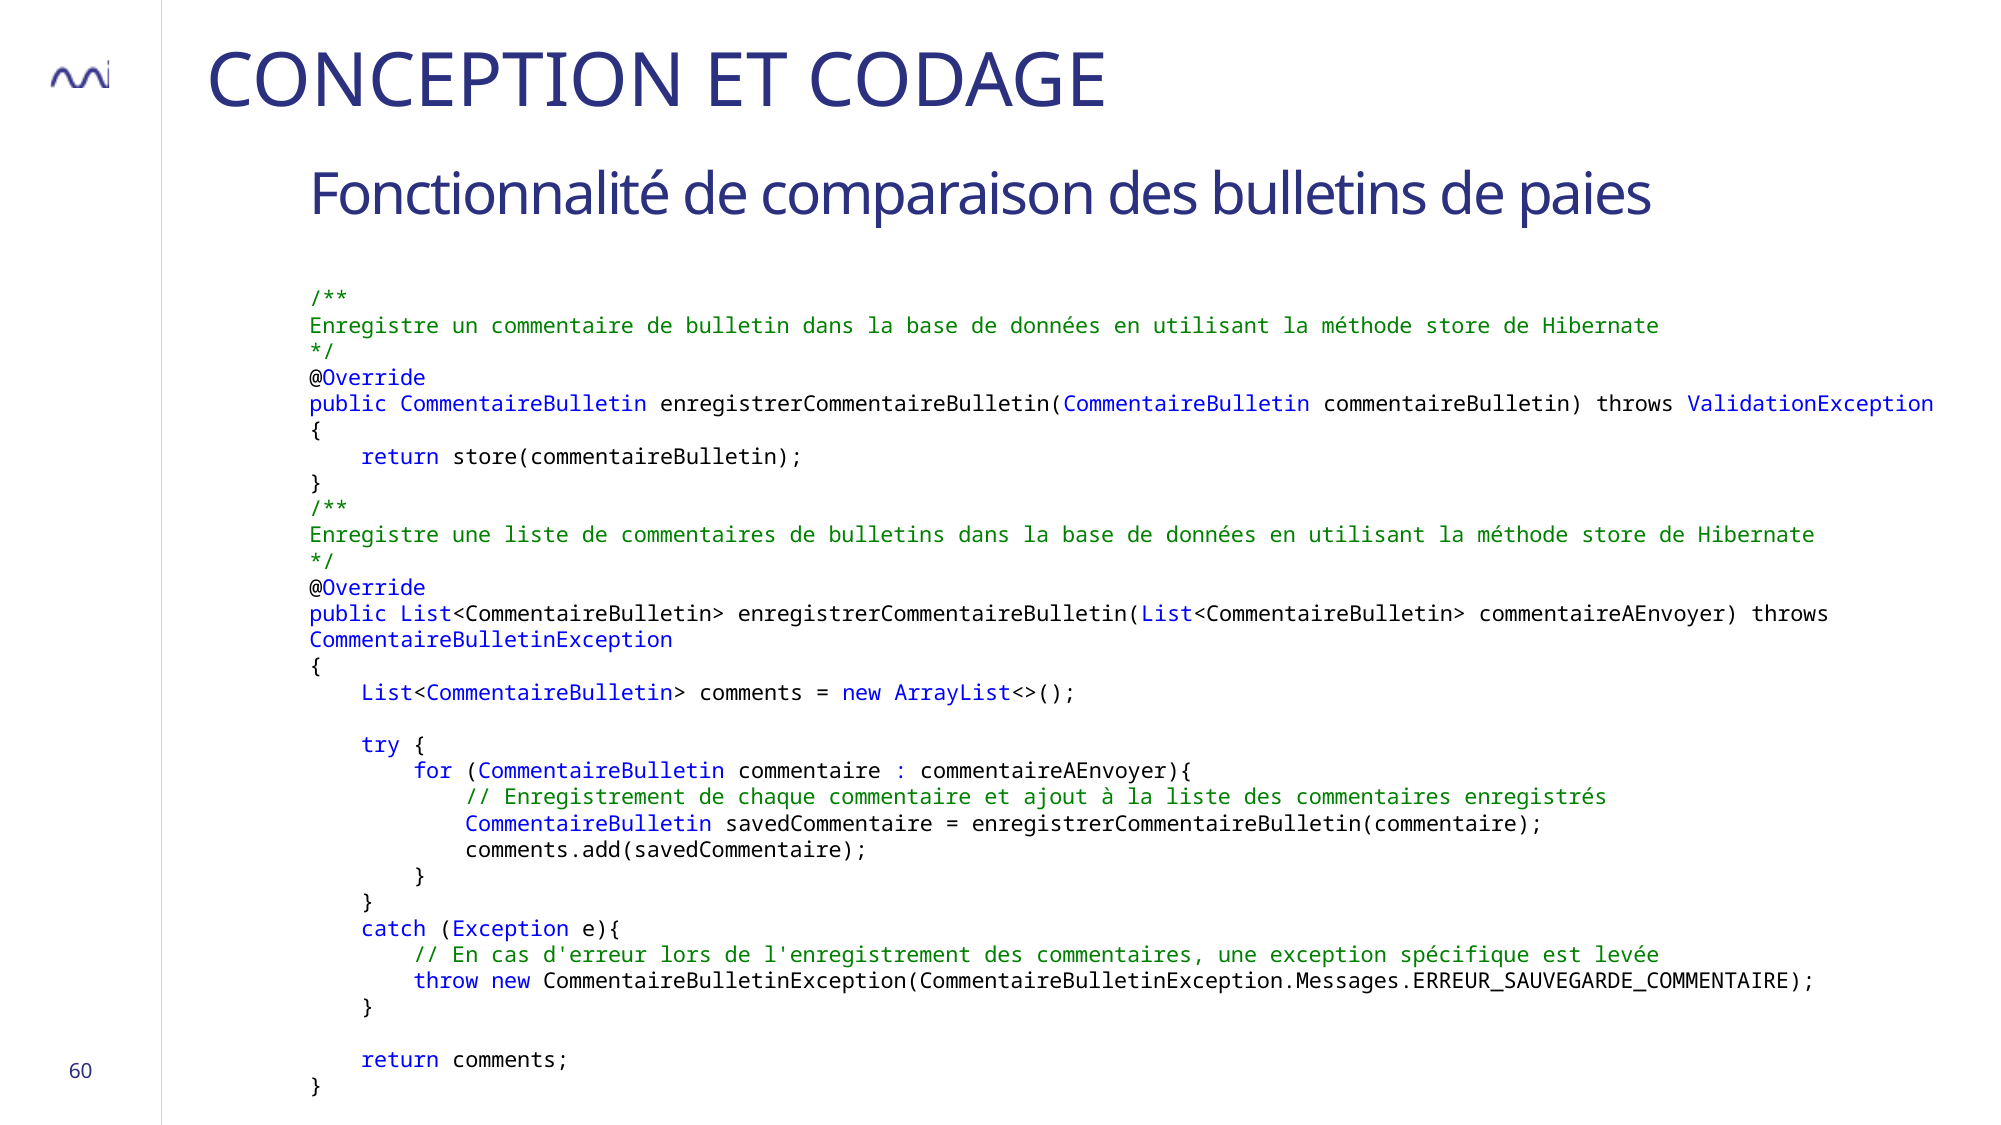

CONCEPTION ET CODAGE
Fonctionnalité de comparaison des bulletins de paies
/**
Enregistre un commentaire de bulletin dans la base de données en utilisant la méthode store de Hibernate
*/
@Override
public CommentaireBulletin enregistrerCommentaireBulletin(CommentaireBulletin commentaireBulletin) throws ValidationException
{
    return store(commentaireBulletin);
}
/**
Enregistre une liste de commentaires de bulletins dans la base de données en utilisant la méthode store de Hibernate
*/
@Override
public List<CommentaireBulletin> enregistrerCommentaireBulletin(List<CommentaireBulletin> commentaireAEnvoyer) throws CommentaireBulletinException
{
    List<CommentaireBulletin> comments = new ArrayList<>();
    try {
        for (CommentaireBulletin commentaire : commentaireAEnvoyer){
            // Enregistrement de chaque commentaire et ajout à la liste des commentaires enregistrés
            CommentaireBulletin savedCommentaire = enregistrerCommentaireBulletin(commentaire);
            comments.add(savedCommentaire);
        }
    }
    catch (Exception e){
        // En cas d'erreur lors de l'enregistrement des commentaires, une exception spécifique est levée
        throw new CommentaireBulletinException(CommentaireBulletinException.Messages.ERREUR_SAUVEGARDE_COMMENTAIRE);
    }
    return comments;
}